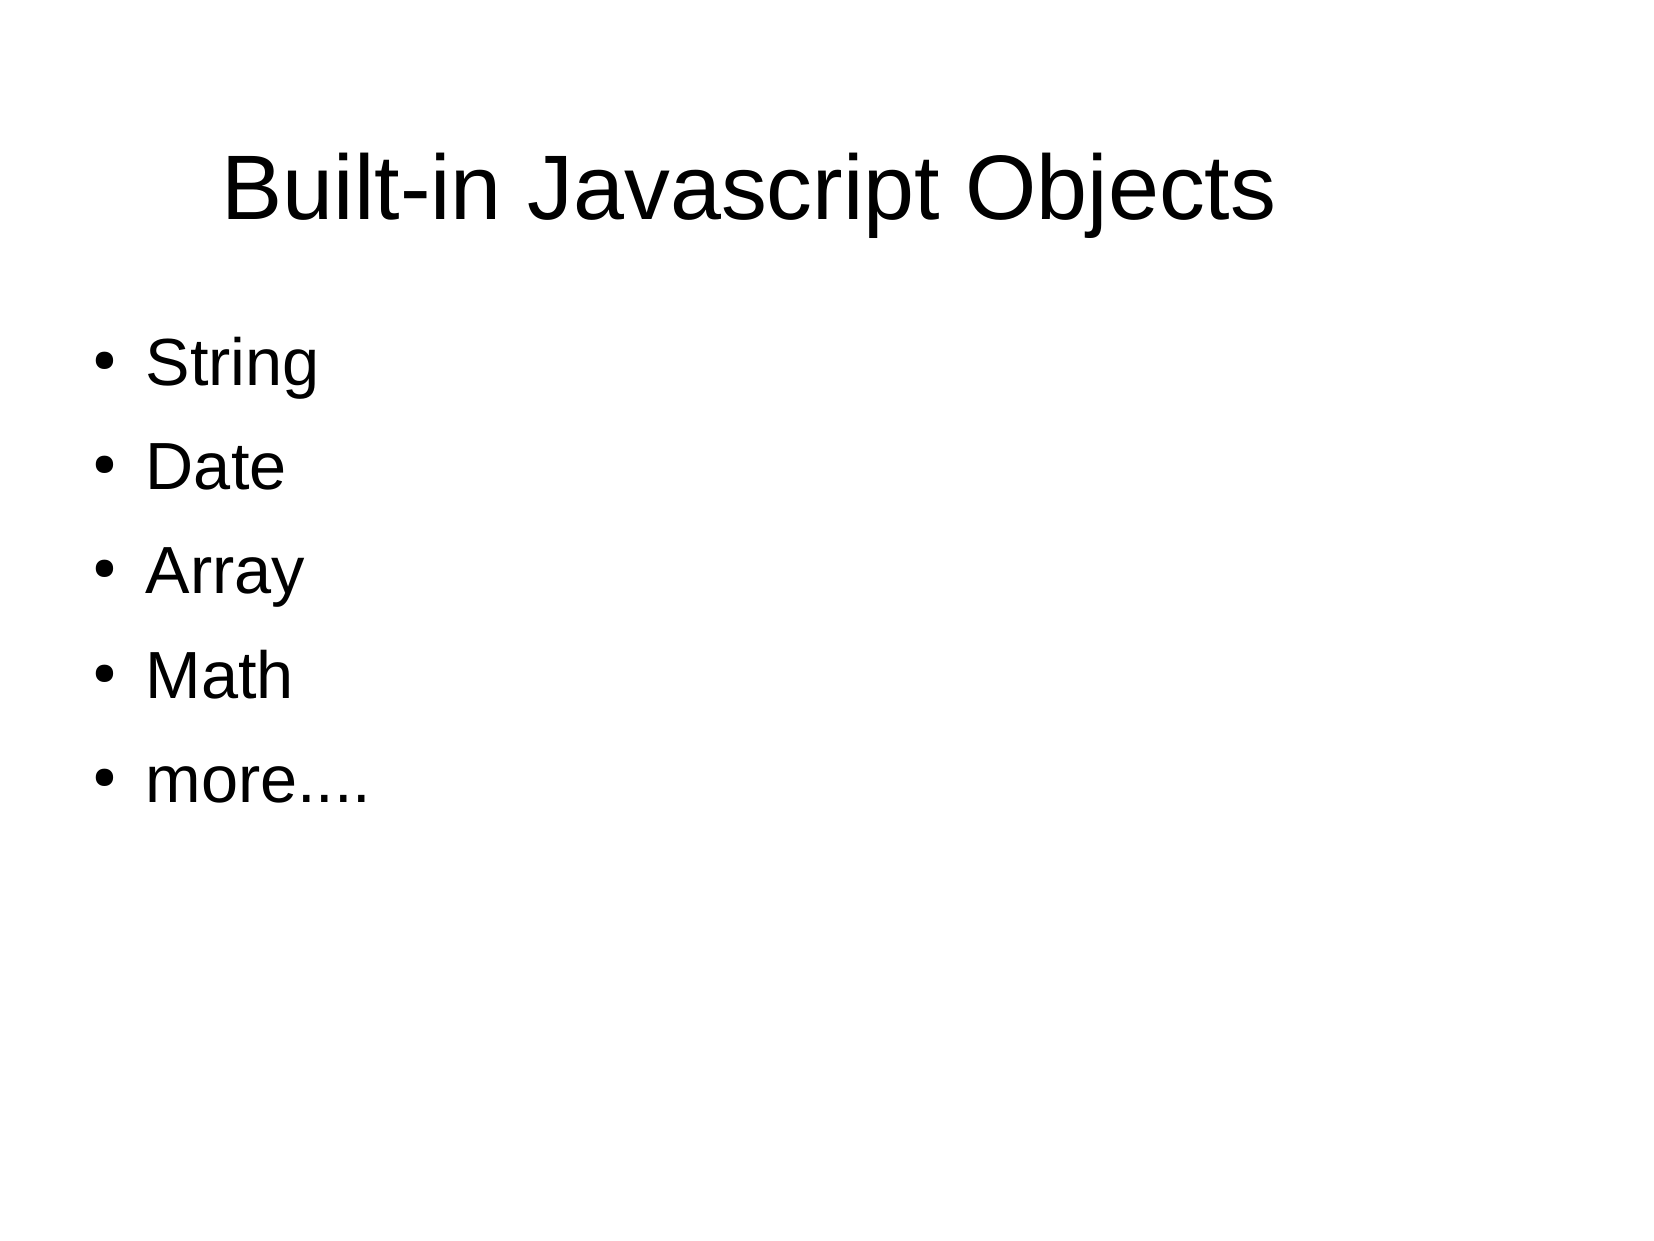

# Built-in Javascript Objects
String
Date
Array
Math
more....